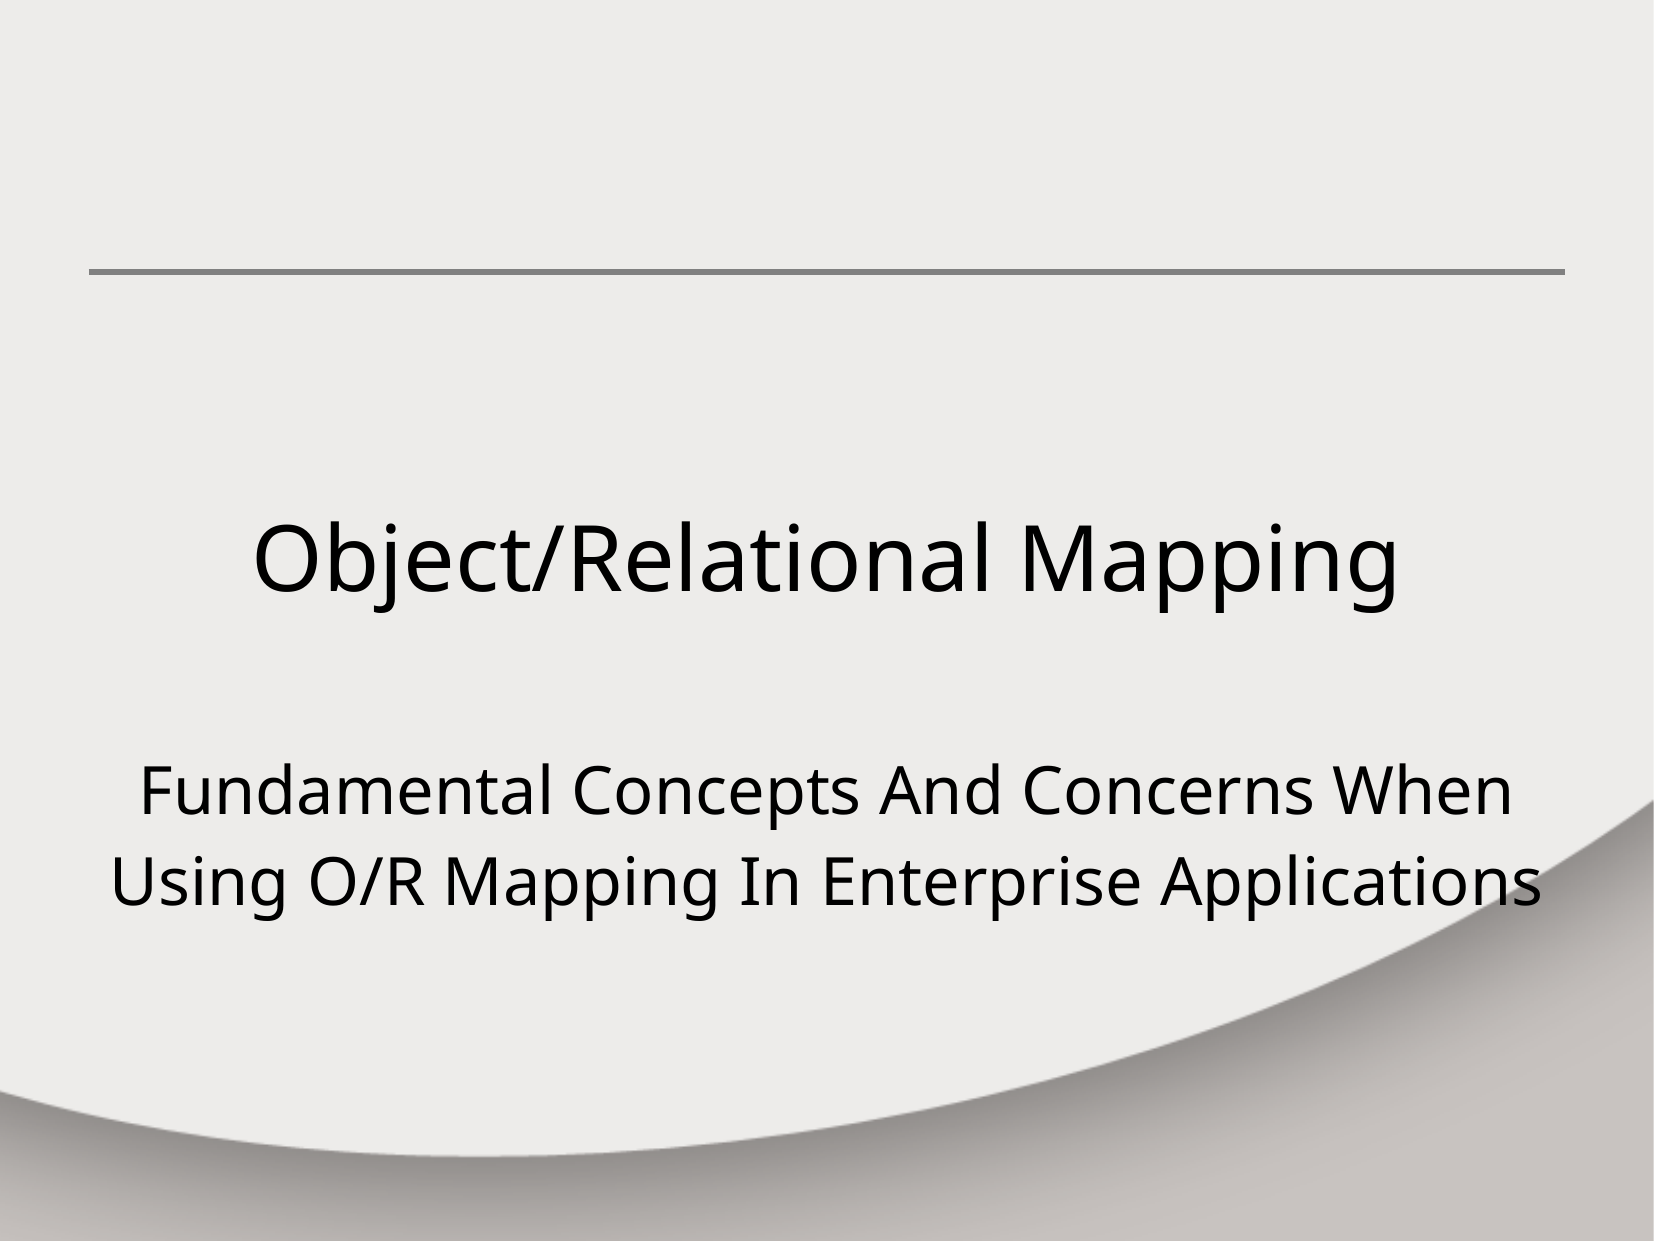

# Object/Relational Mapping
Fundamental Concepts And Concerns When Using O/R Mapping In Enterprise Applications